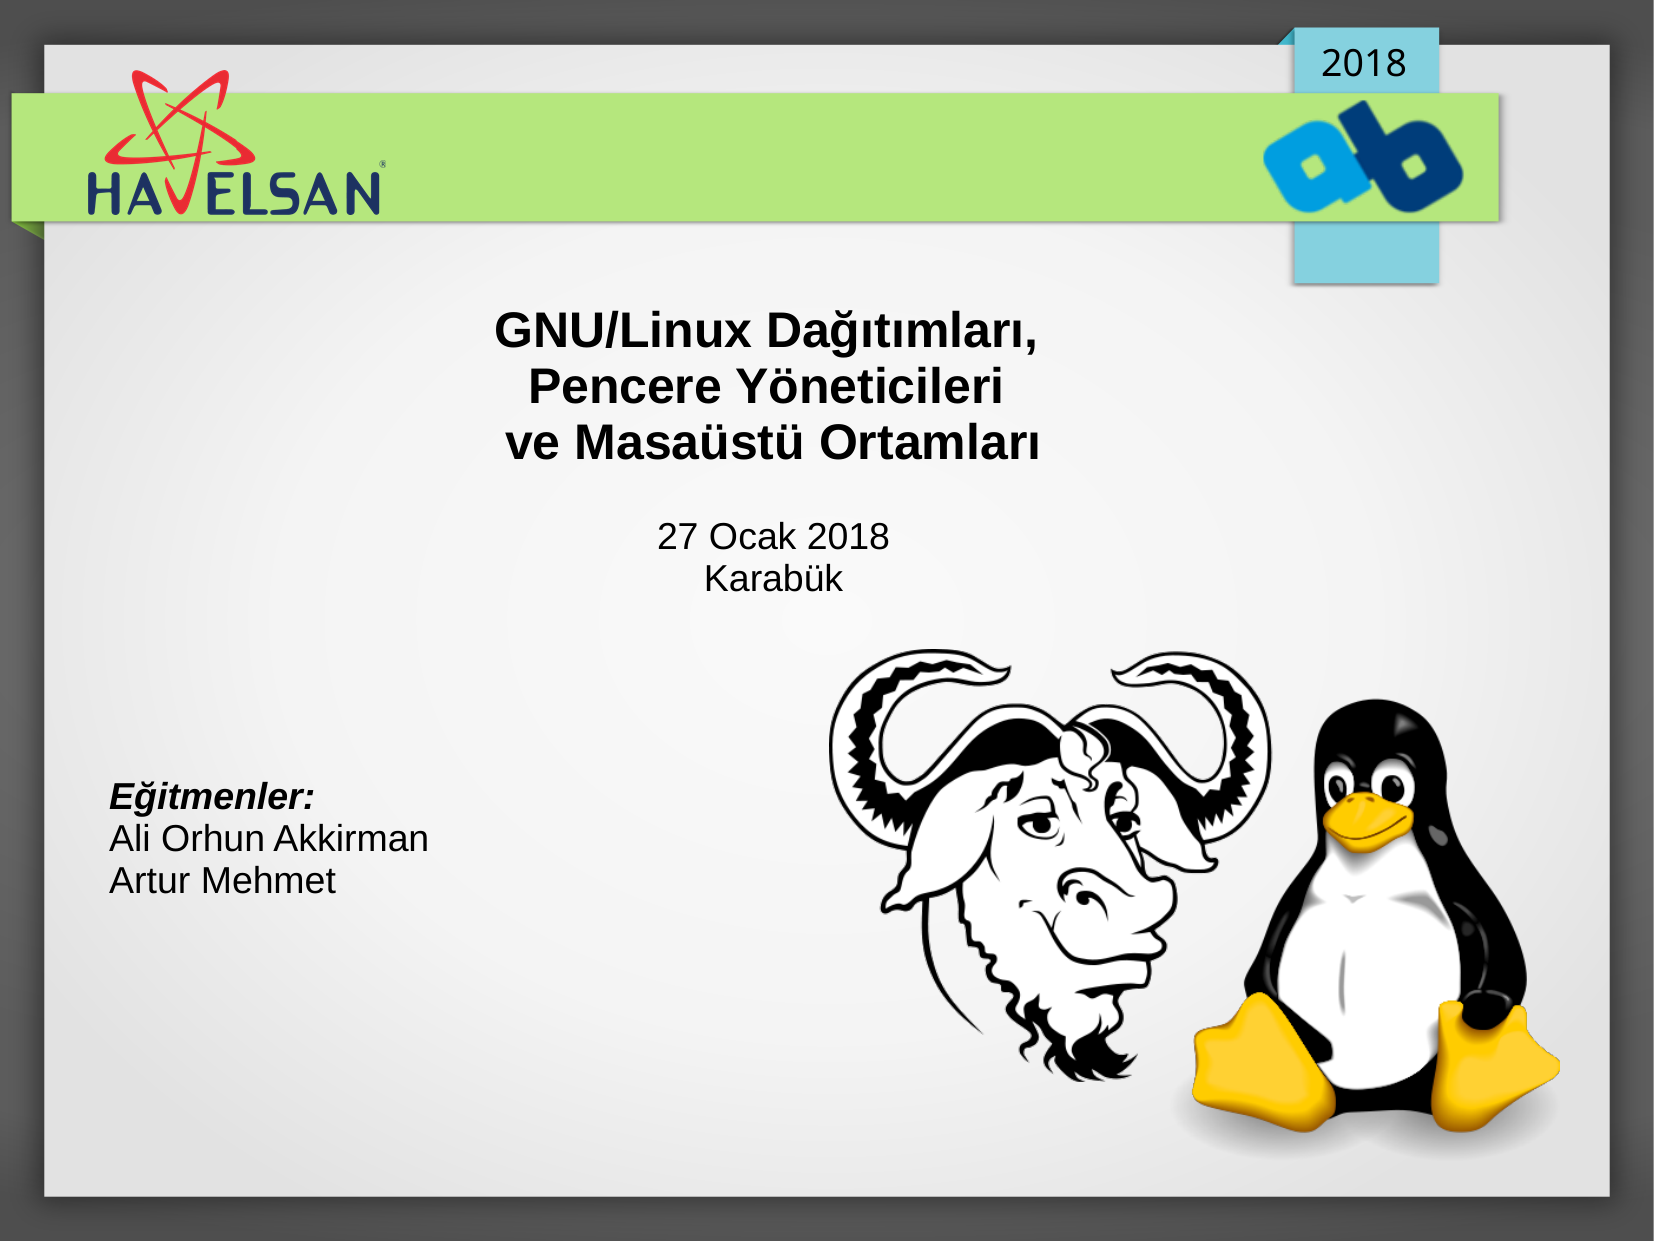

2018
GNU/Linux Dağıtımları,
Pencere Yöneticileri
ve Masaüstü Ortamları
27 Ocak 2018
Karabük
Eğitmenler:
Ali Orhun Akkirman
Artur Mehmet